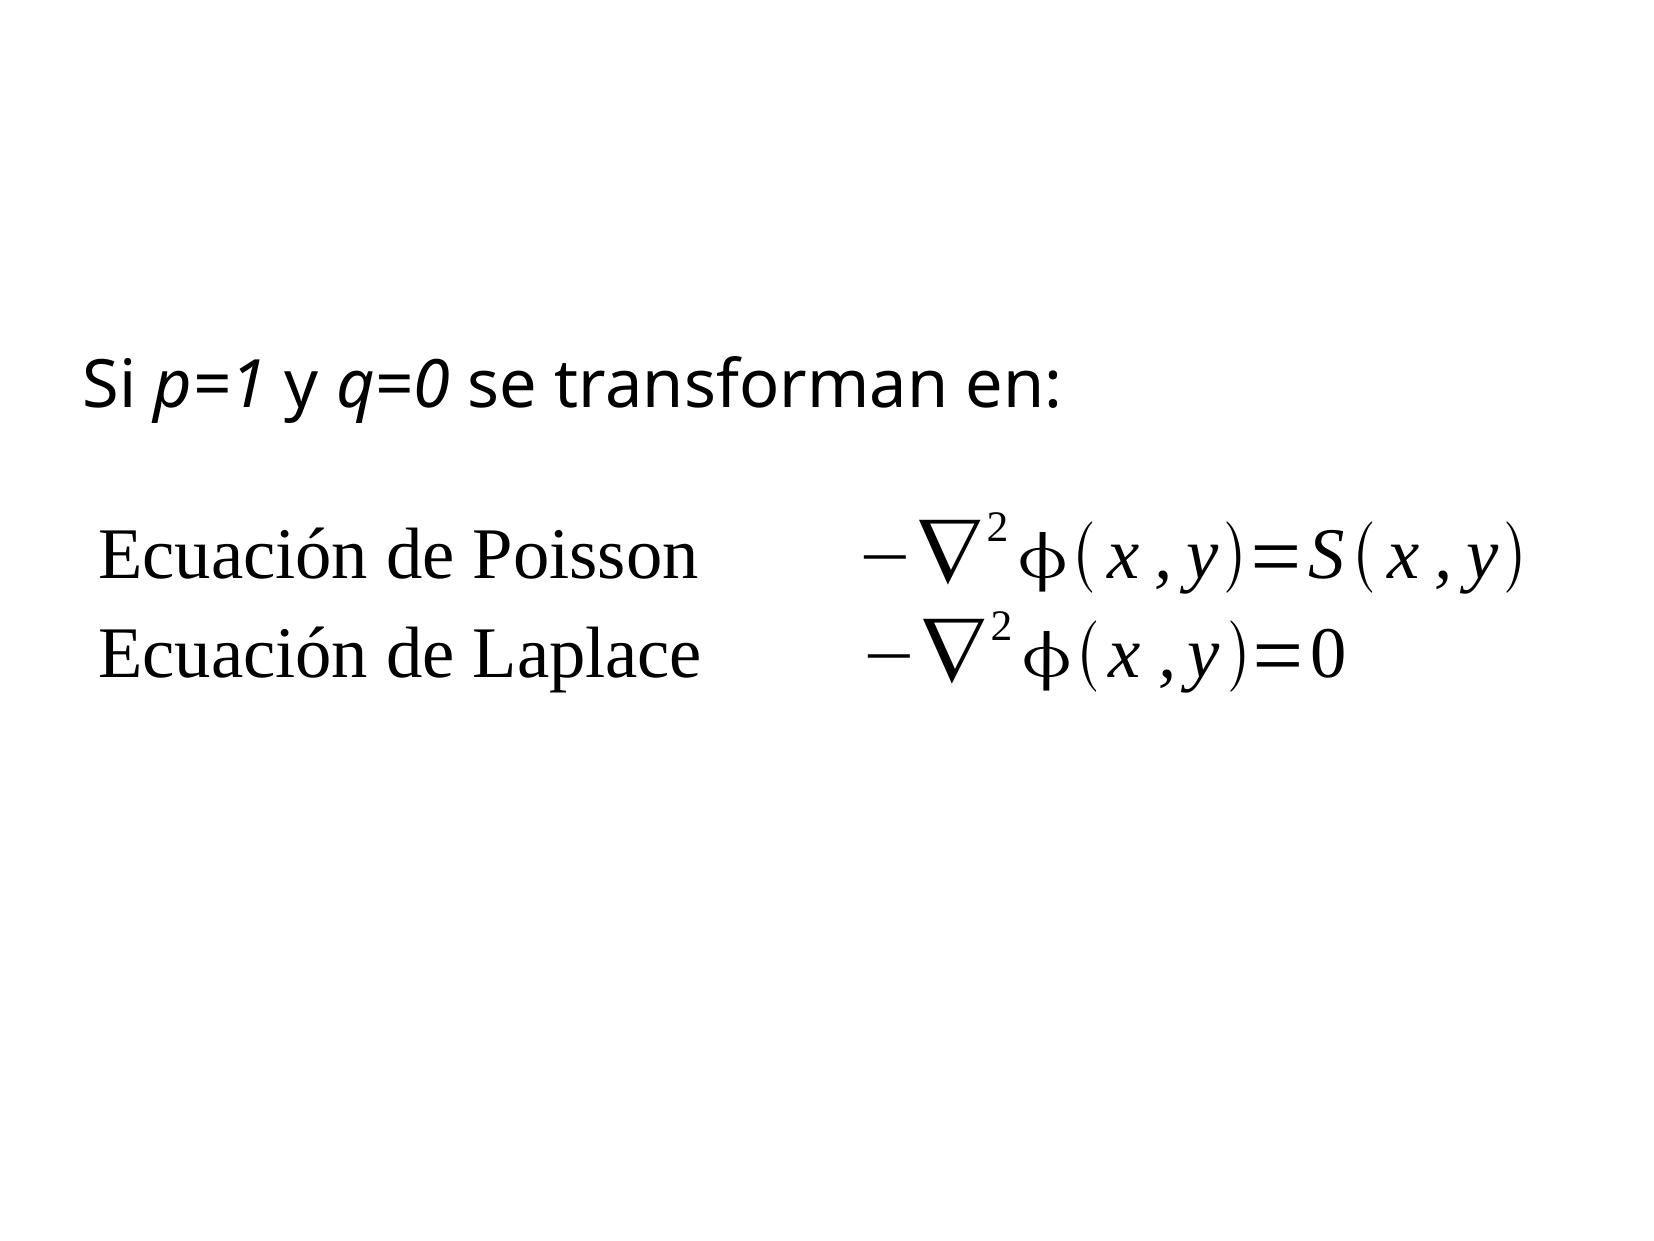

#
Si p=1 y q=0 se transforman en: